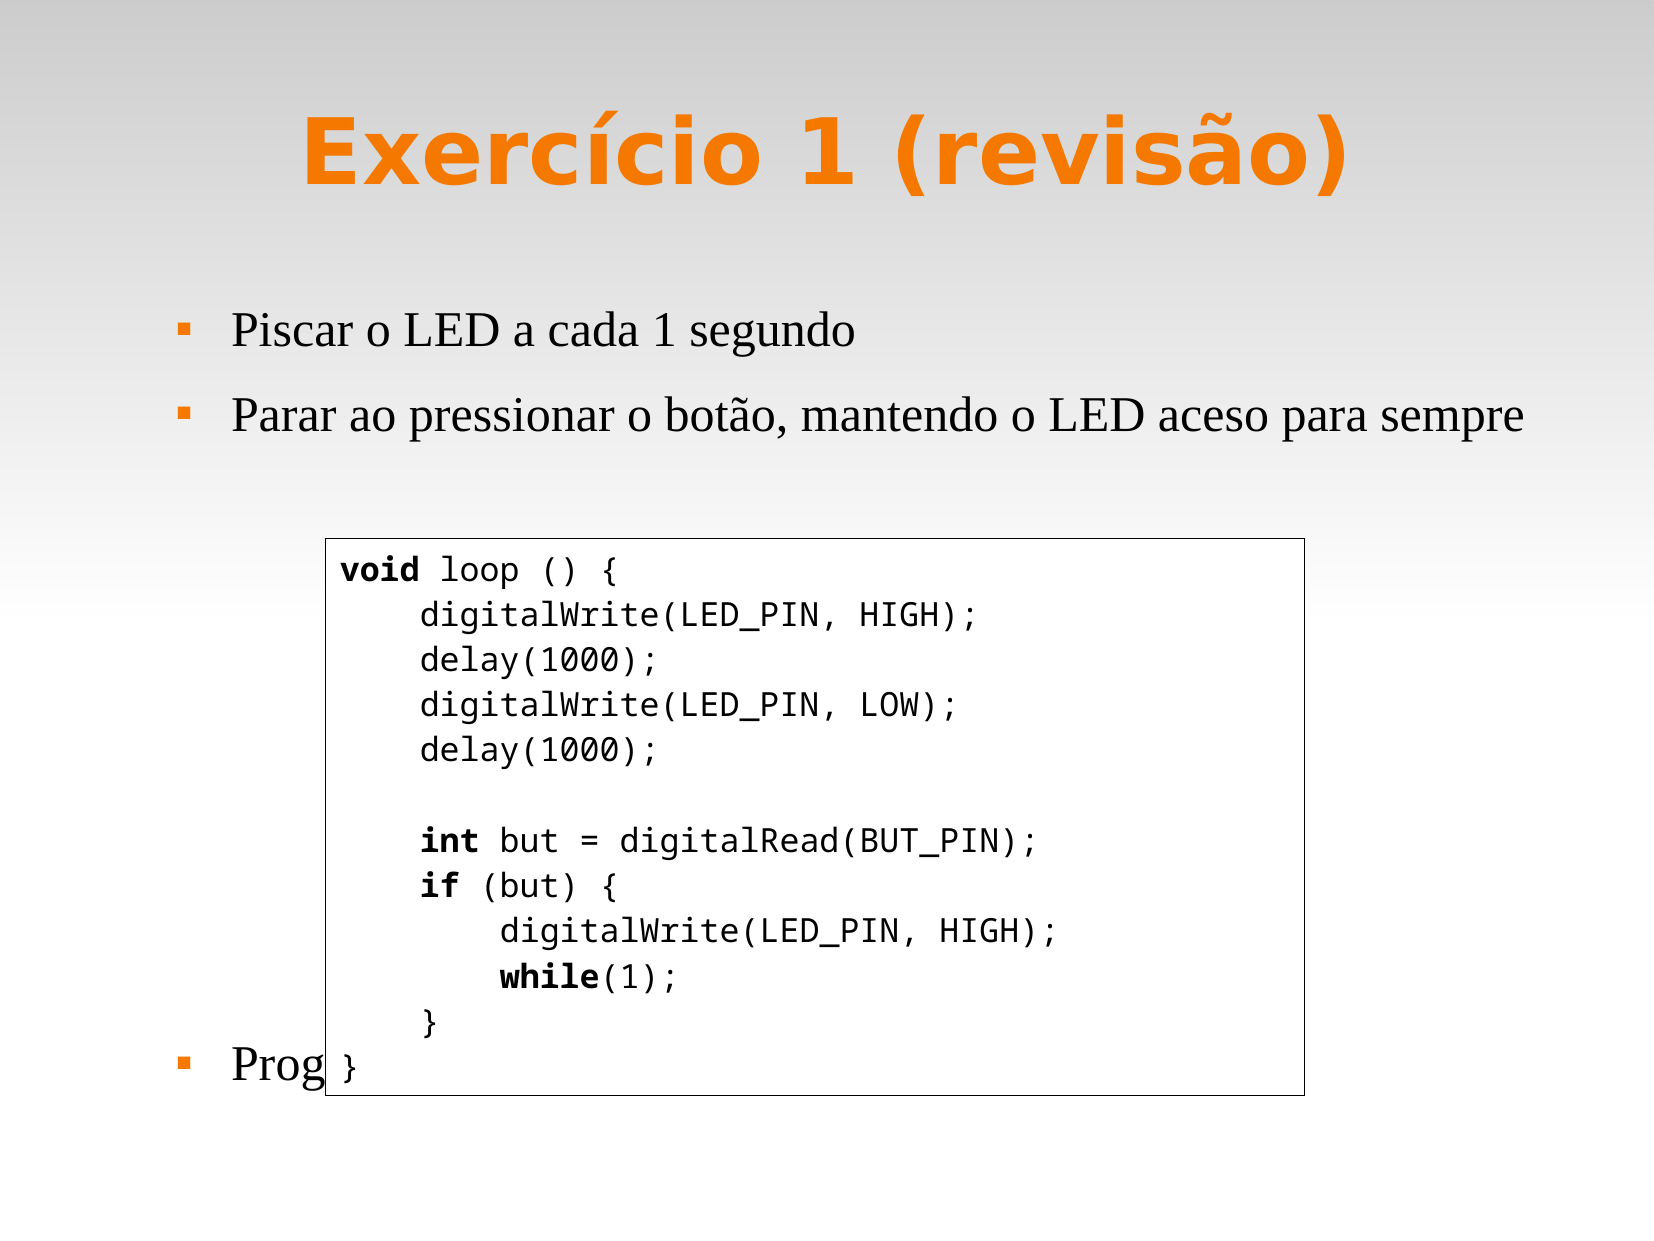

# Exercício 1 (revisão)
Piscar o LED a cada 1 segundo
Parar ao pressionar o botão, mantendo o LED aceso para sempre
Programa interativo!
void loop () {
 digitalWrite(LED_PIN, HIGH);
 delay(1000);
 digitalWrite(LED_PIN, LOW);
 delay(1000);
 int but = digitalRead(BUT_PIN);
 if (but) {
 digitalWrite(LED_PIN, HIGH);
 while(1);
 }
}